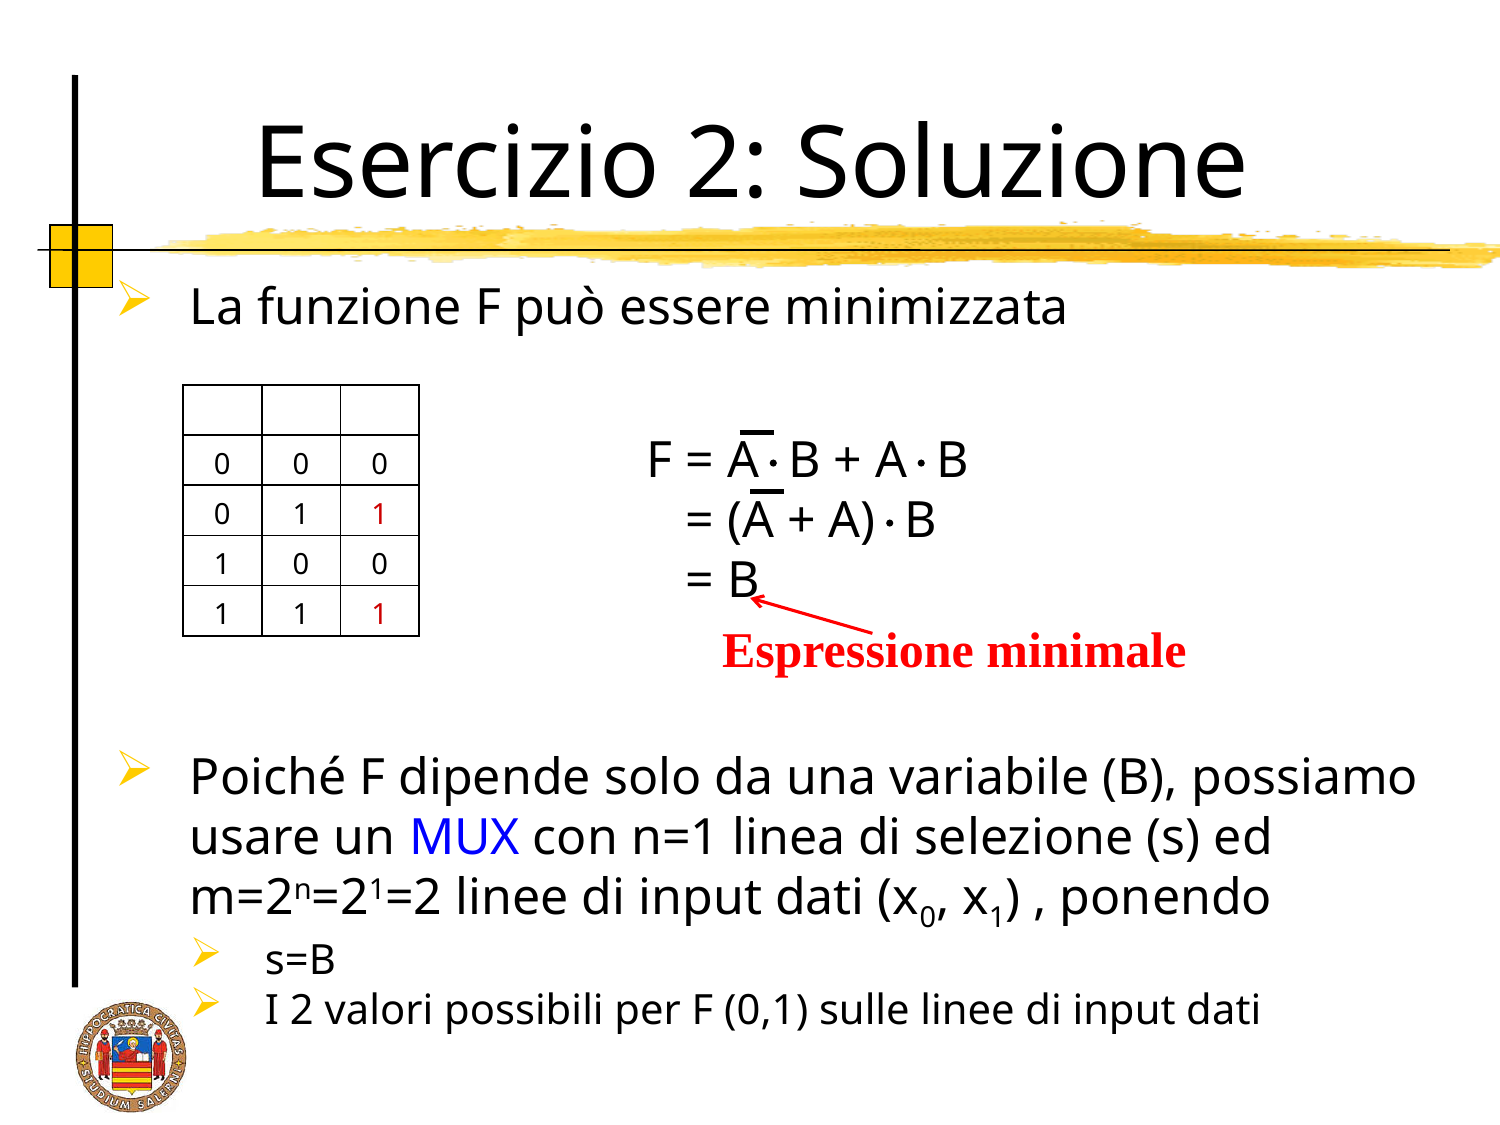

# Esercizio 2: Soluzione
La funzione F può essere minimizzata
Poiché F dipende solo da una variabile (B), possiamo usare un MUX con n=1 linea di selezione (s) ed m=2n=21=2 linee di input dati (x0, x1) , ponendo
s=B
I 2 valori possibili per F (0,1) sulle linee di input dati
| A | B | F |
| --- | --- | --- |
| 0 | 0 | 0 |
| 0 | 1 | 1 |
| 1 | 0 | 0 |
| 1 | 1 | 1 |
F = AB + AB
 = (A + A)B
 = B
Espressione minimale